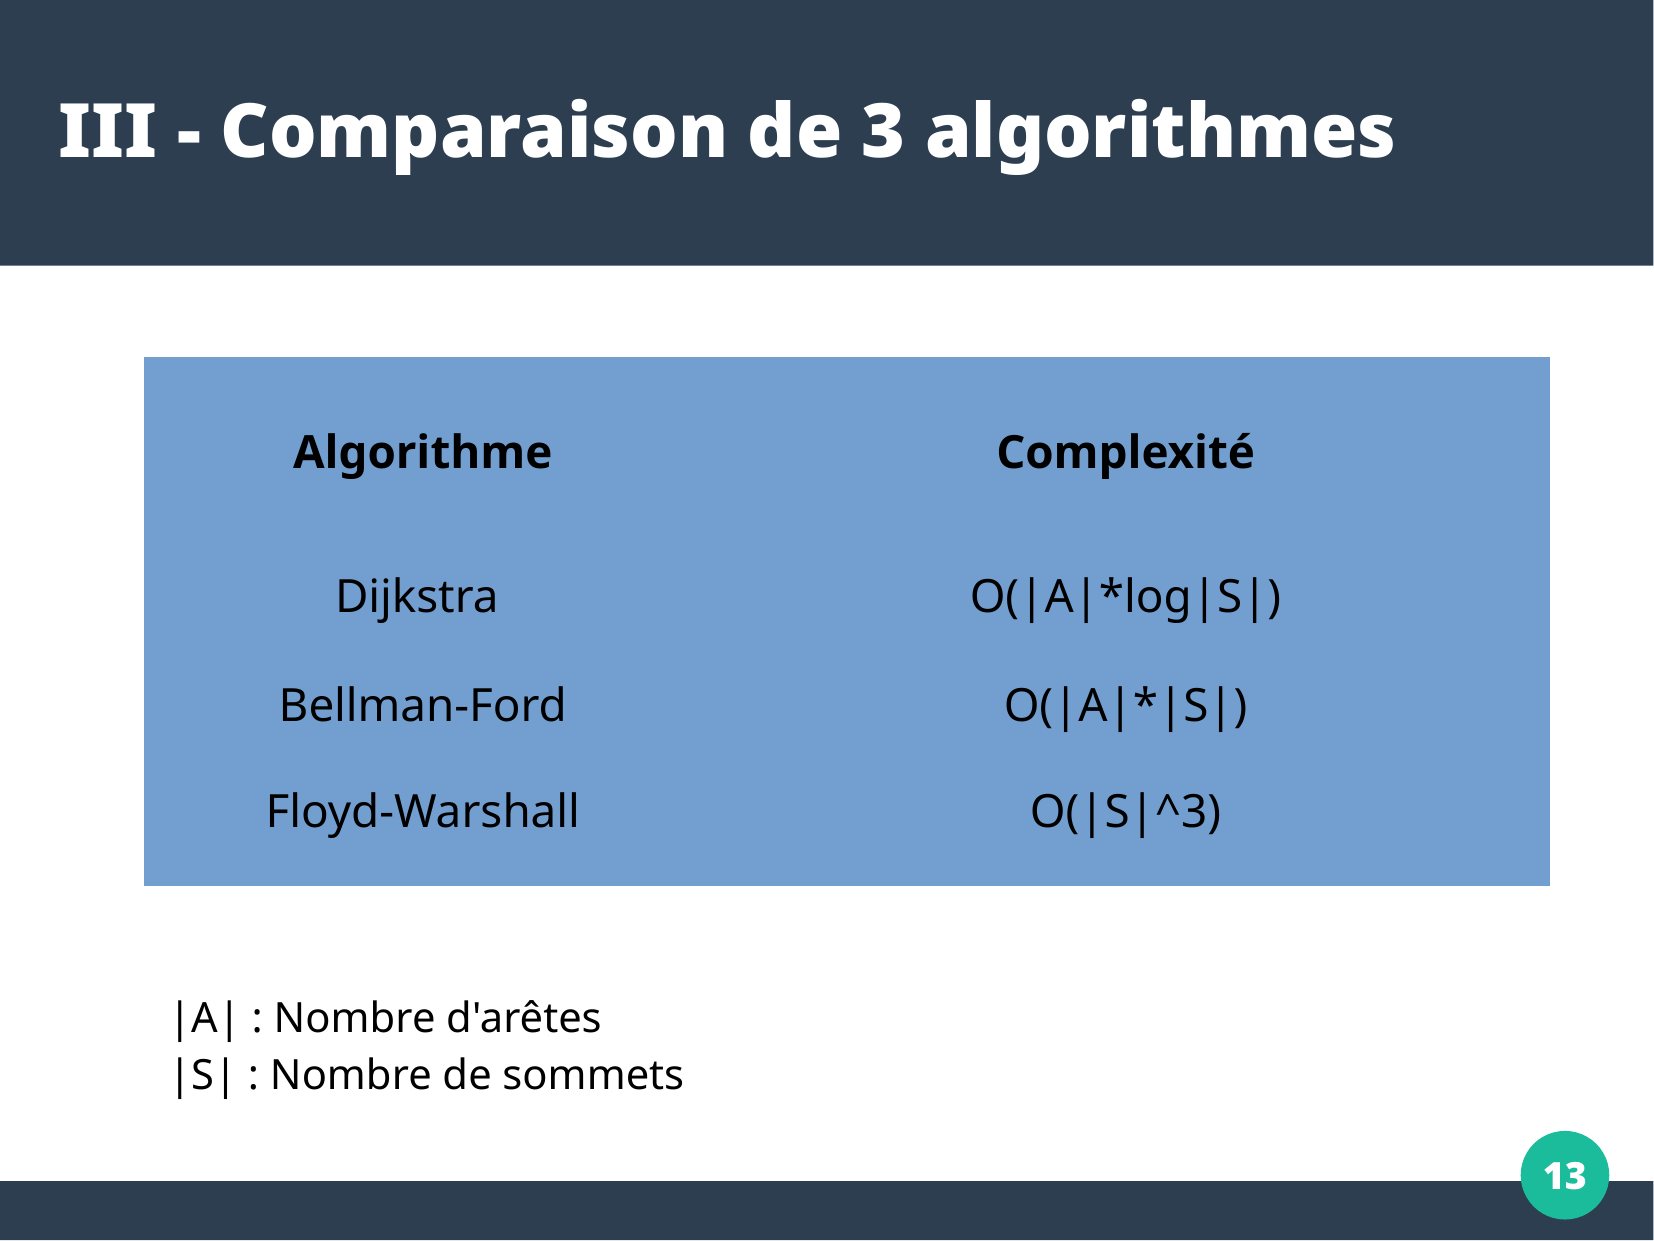

# III - Comparaison de 3 algorithmes
| Algorithme | Complexité |
| --- | --- |
| Dijkstra | O(|A|\*log|S|) |
| Bellman-Ford | O(|A|\*|S|) |
| Floyd-Warshall | O(|S|^3) |
|A| : Nombre d'arêtes
|S| : Nombre de sommets
13